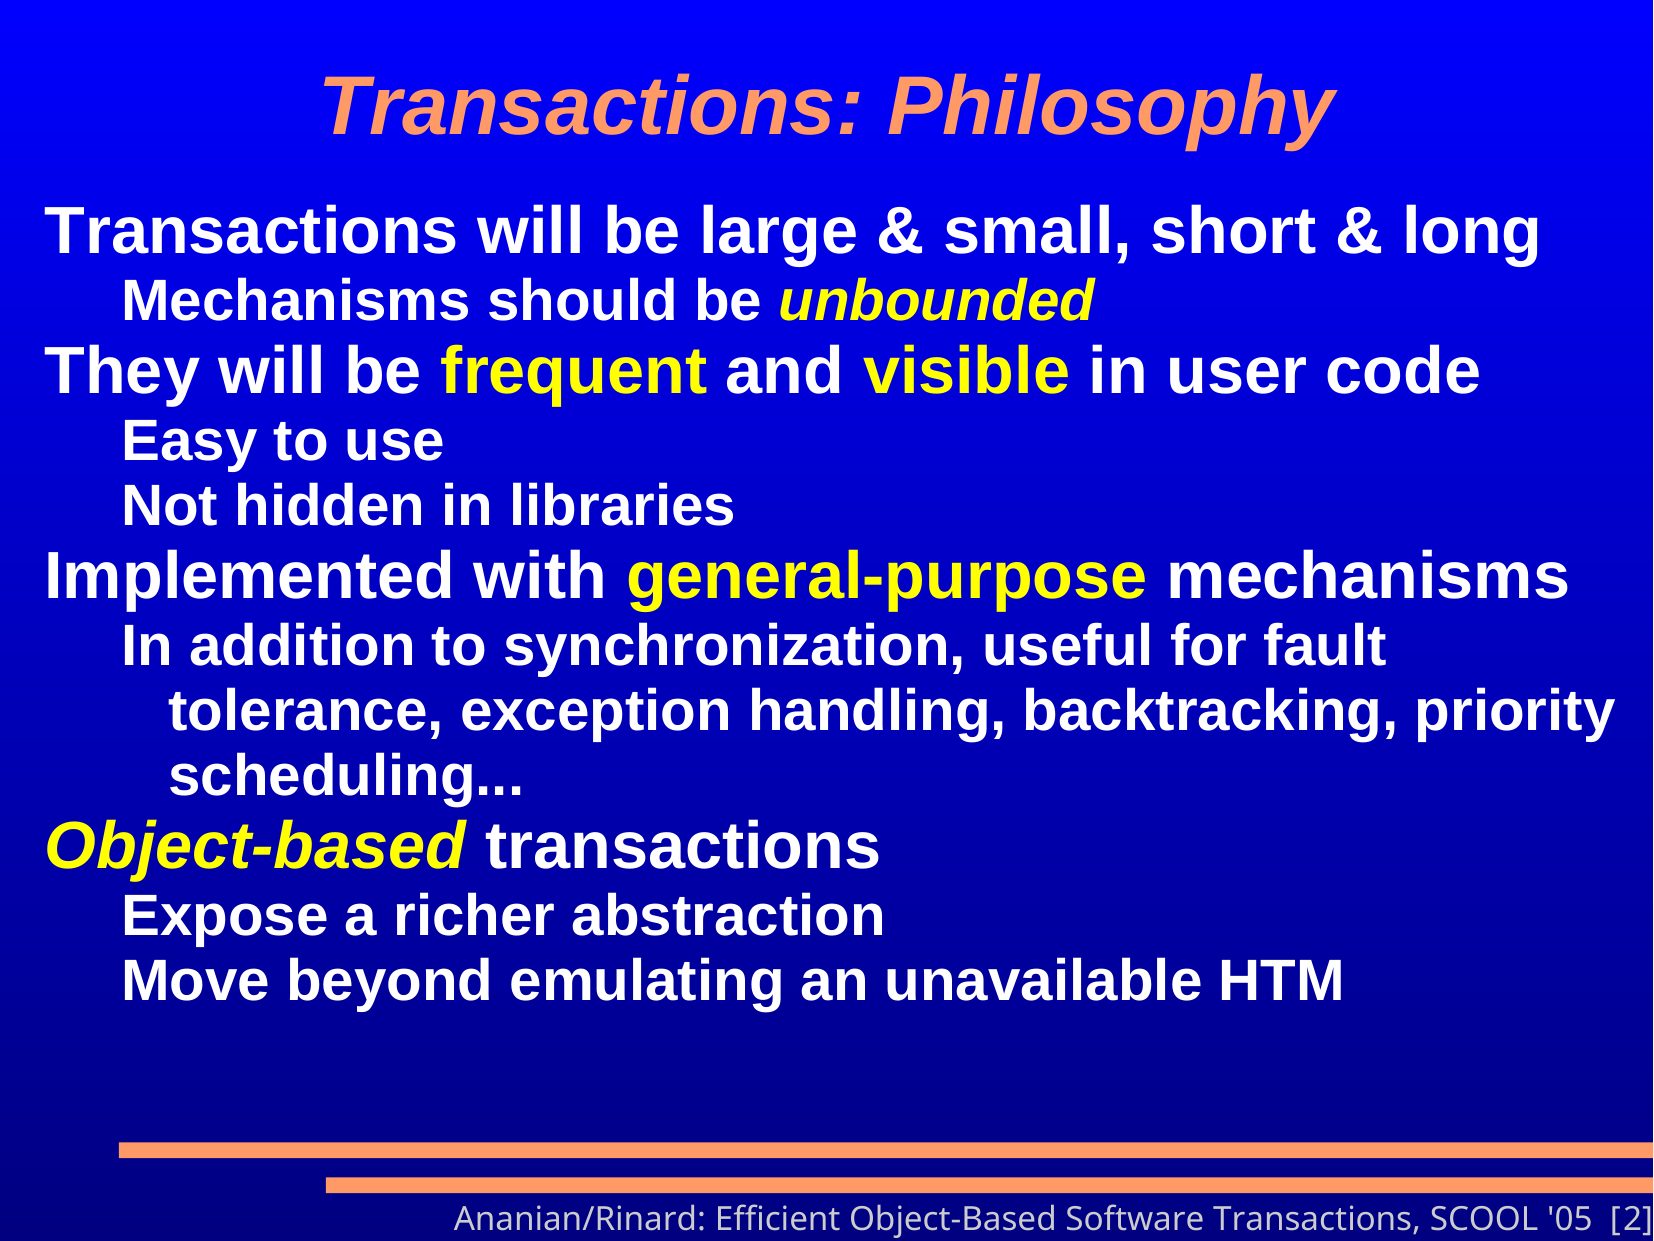

# Transactions: Philosophy
Transactions will be large & small, short & long
Mechanisms should be unbounded
They will be frequent and visible in user code
Easy to use
Not hidden in libraries
Implemented with general-purpose mechanisms
In addition to synchronization, useful for fault tolerance, exception handling, backtracking, priority scheduling...
Object-based transactions
Expose a richer abstraction
Move beyond emulating an unavailable HTM